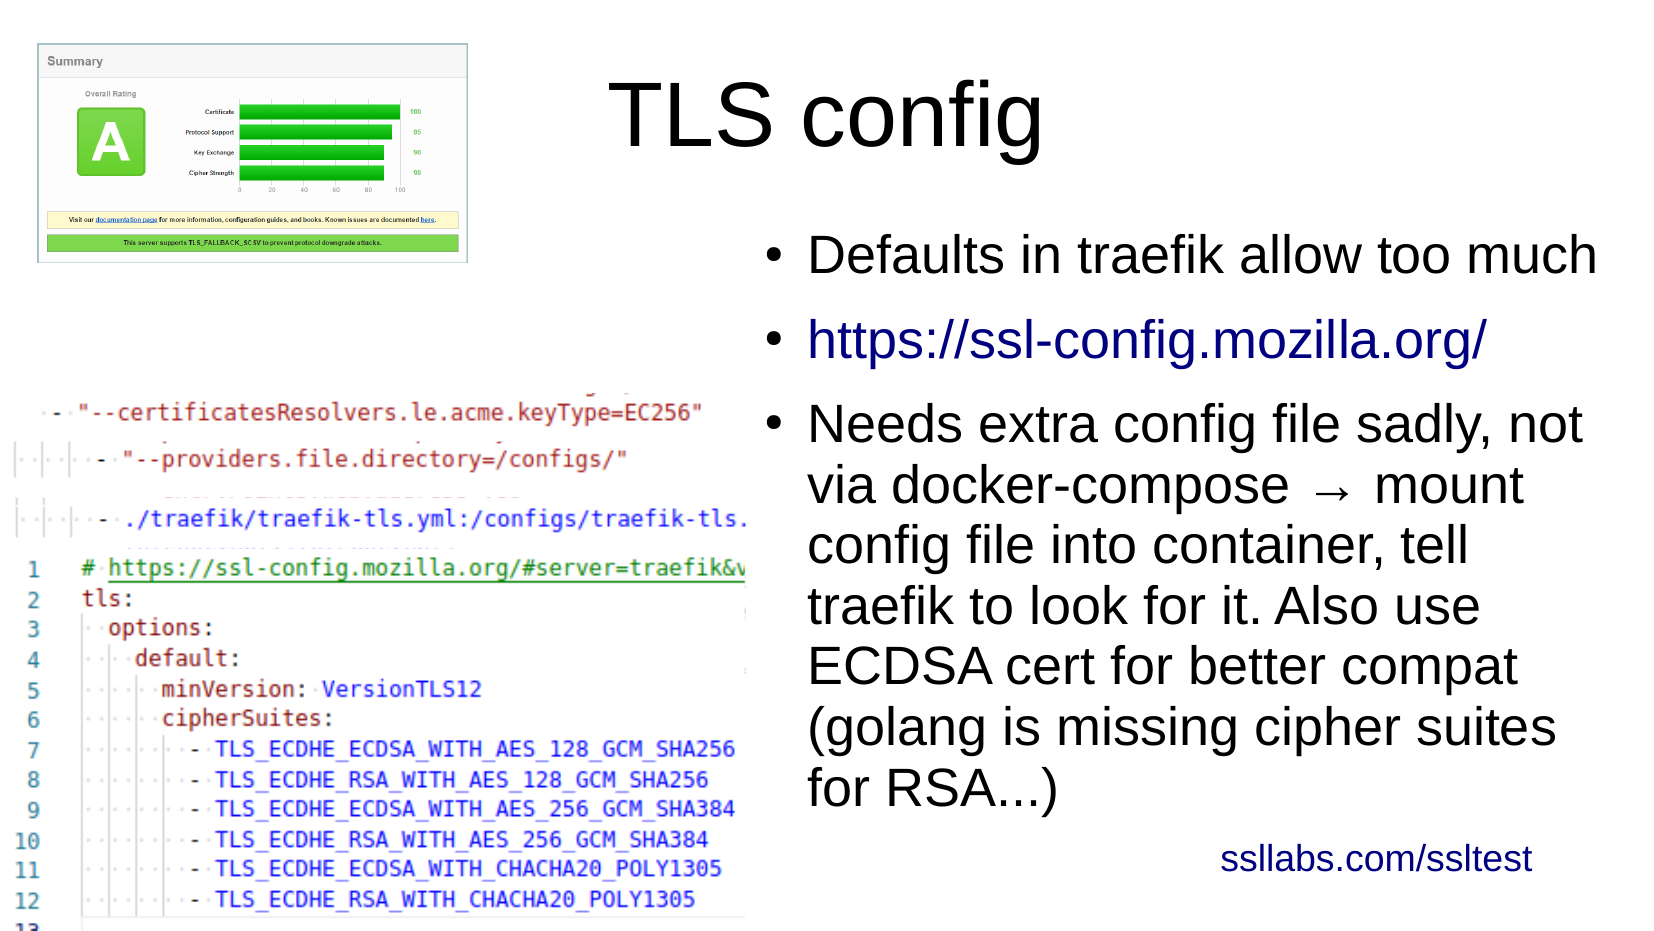

# TLS config
Defaults in traefik allow too much
https://ssl-config.mozilla.org/
Needs extra config file sadly, not via docker-compose → mount config file into container, tell traefik to look for it. Also use ECDSA cert for better compat (golang is missing cipher suites for RSA...)
ssllabs.com/ssltest